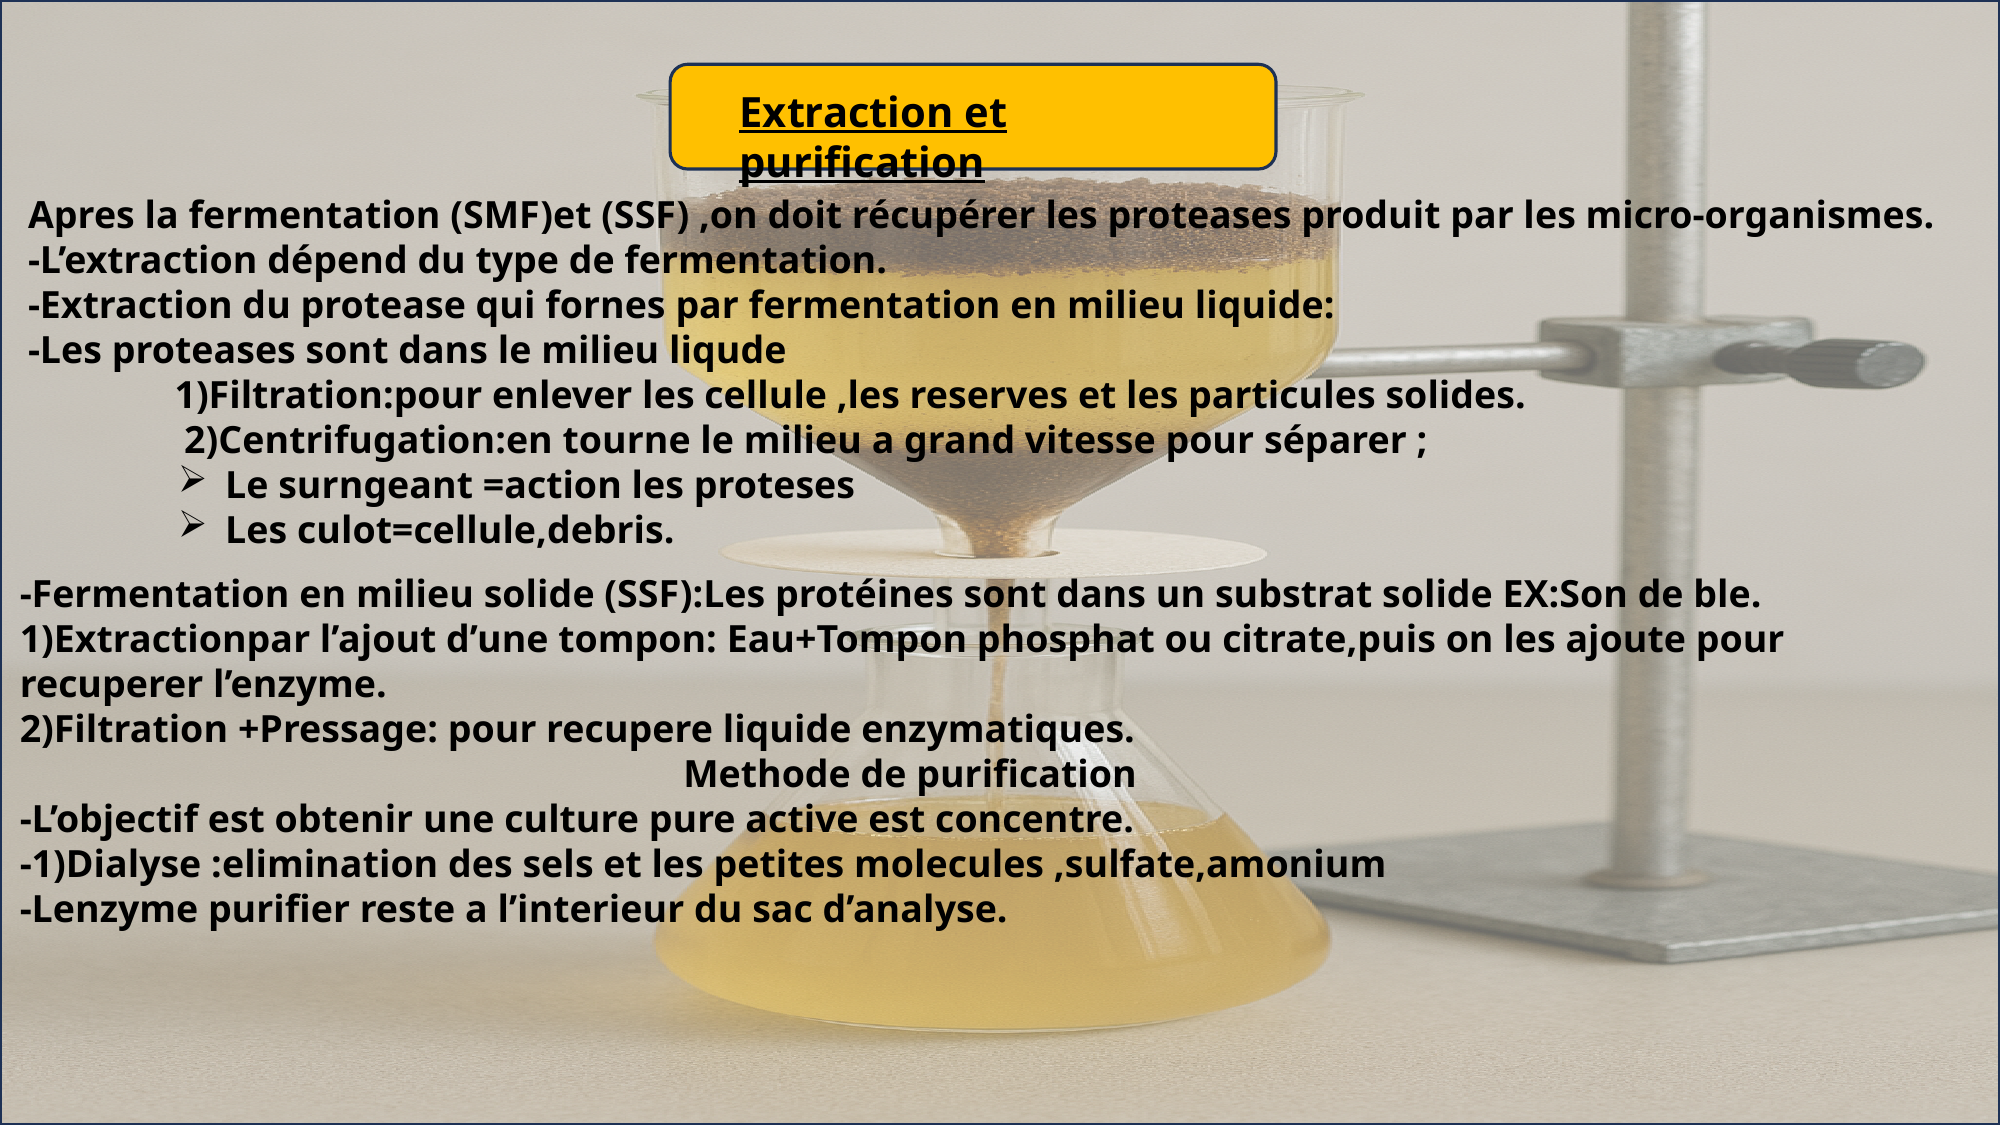

Extraction et purification
Apres la fermentation (SMF)et (SSF) ,on doit récupérer les proteases produit par les micro-organismes.
-L’extraction dépend du type de fermentation.
-Extraction du protease qui fornes par fermentation en milieu liquide:
-Les proteases sont dans le milieu liqude
 1)Filtration:pour enlever les cellule ,les reserves et les particules solides.
 2)Centrifugation:en tourne le milieu a grand vitesse pour séparer ;
Le surngeant =action les proteses
Les culot=cellule,debris.
#
-Fermentation en milieu solide (SSF):Les protéines sont dans un substrat solide EX:Son de ble.
1)Extractionpar l’ajout d’une tompon: Eau+Tompon phosphat ou citrate,puis on les ajoute pour recuperer l’enzyme.
2)Filtration +Pressage: pour recupere liquide enzymatiques.
Methode de purification
-L’objectif est obtenir une culture pure active est concentre.
-1)Dialyse :elimination des sels et les petites molecules ,sulfate,amonium
-Lenzyme purifier reste a l’interieur du sac d’analyse.